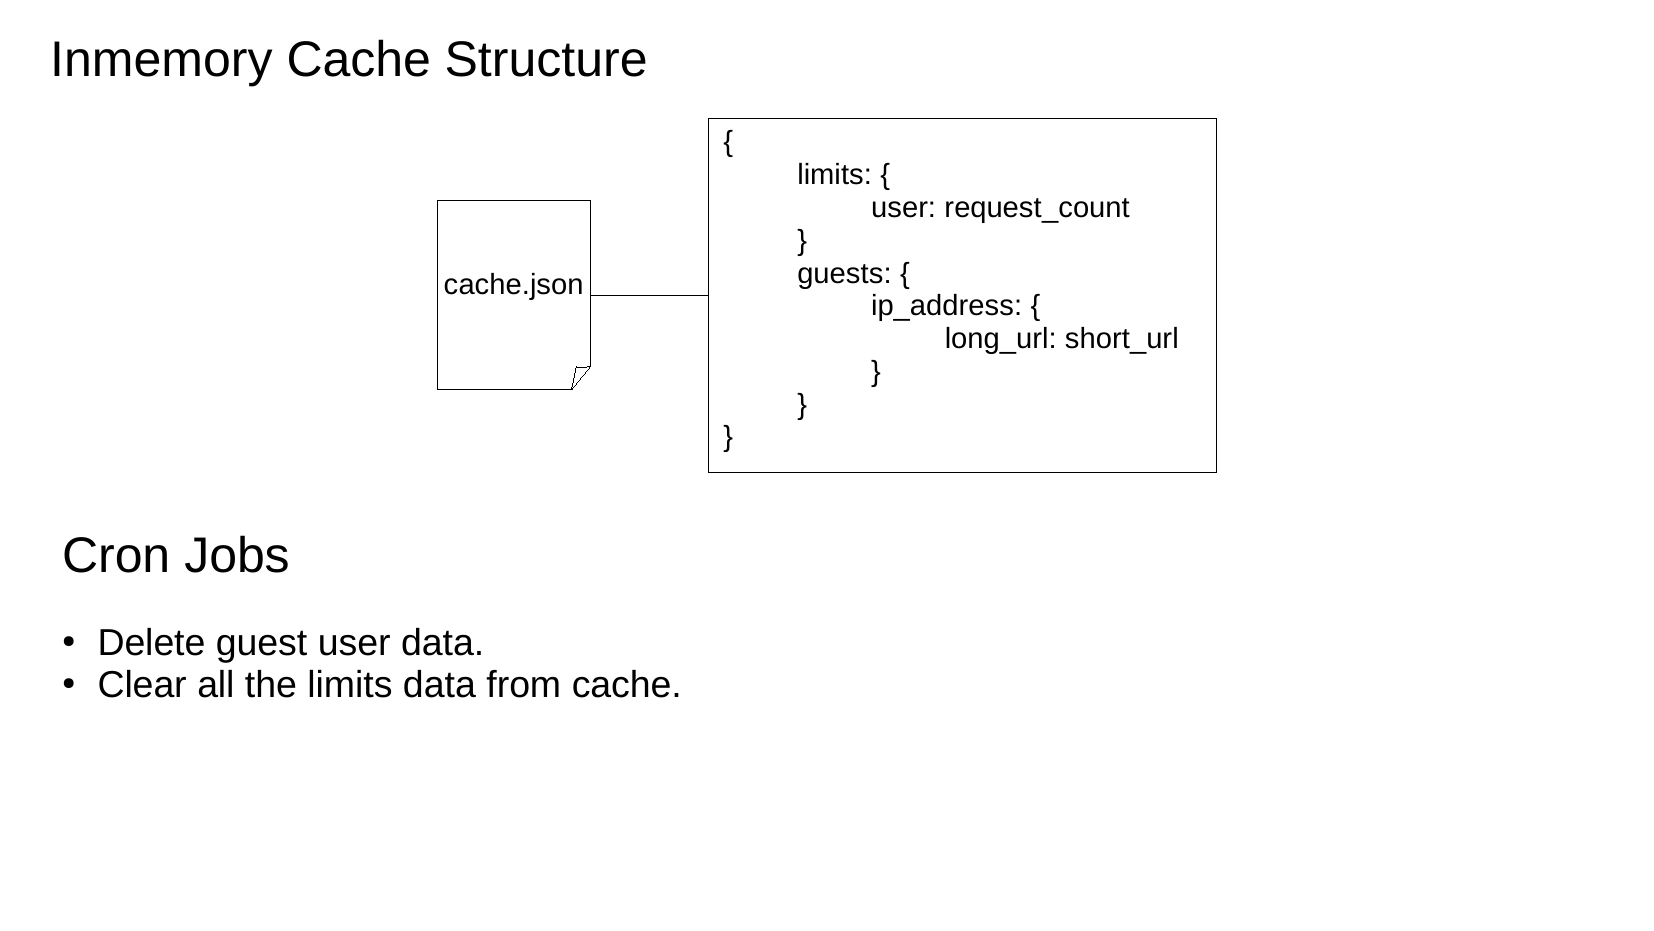

Inmemory Cache Structure
{
	limits: {
		user: request_count
	}
	guests: {
		ip_address: {
			long_url: short_url
		}
	}
}
cache.json
Cron Jobs
Delete guest user data.
Clear all the limits data from cache.